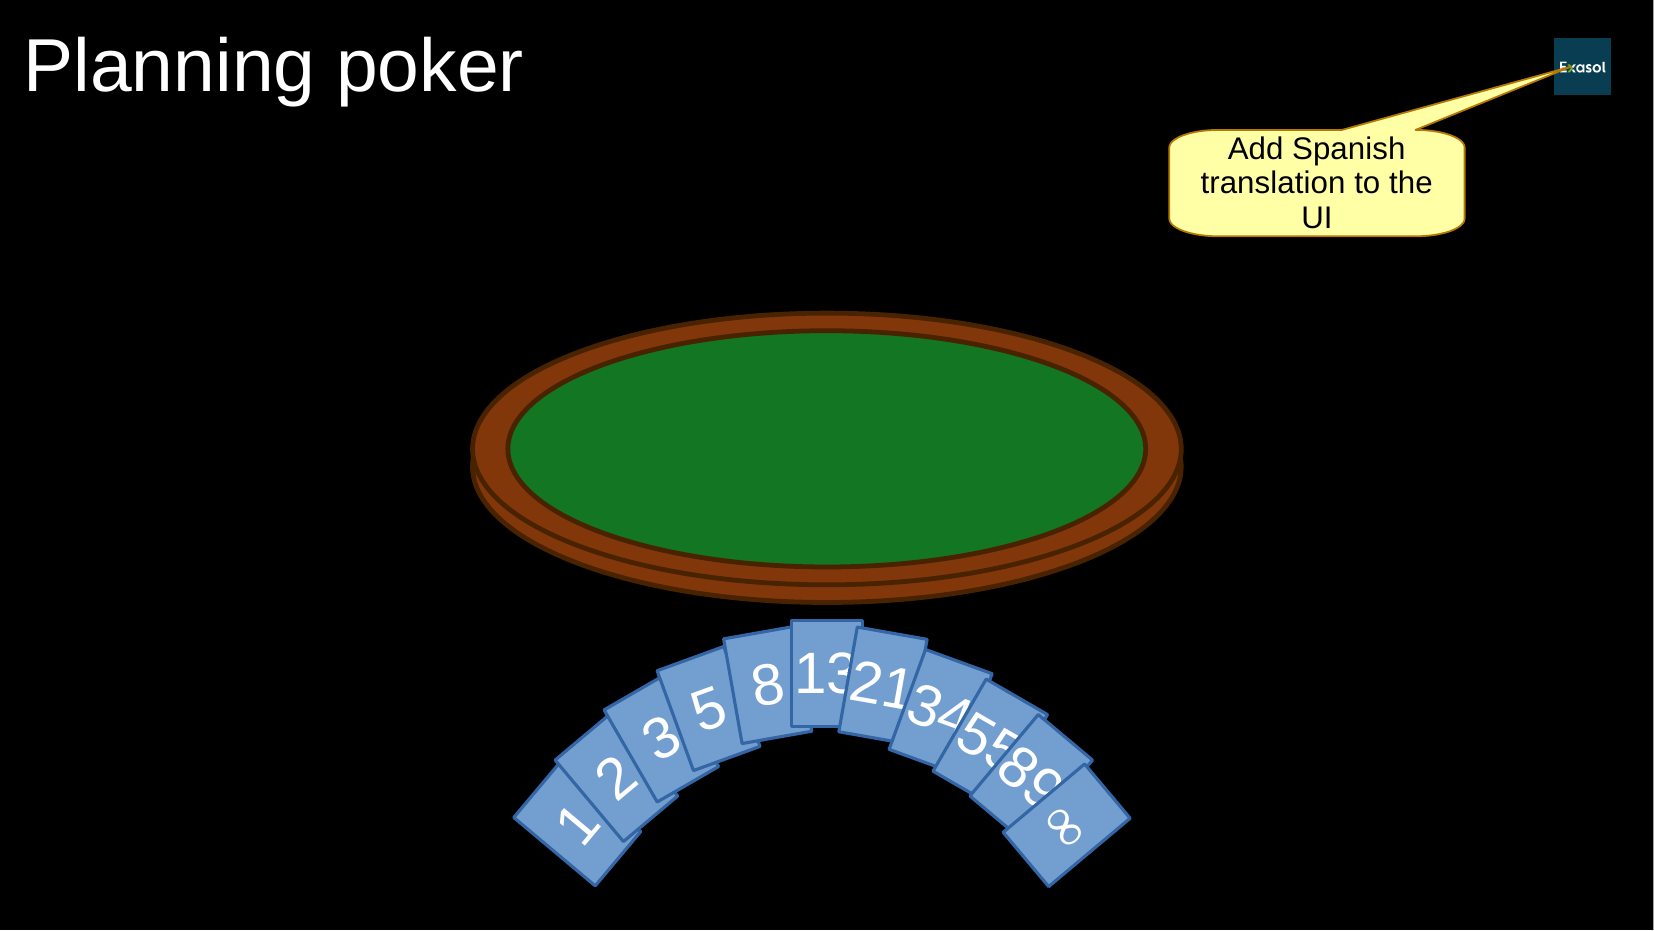

# Planning poker
Add Spanish translation to the UI
13
8
21
5
34
3
55
2
89
1
∞